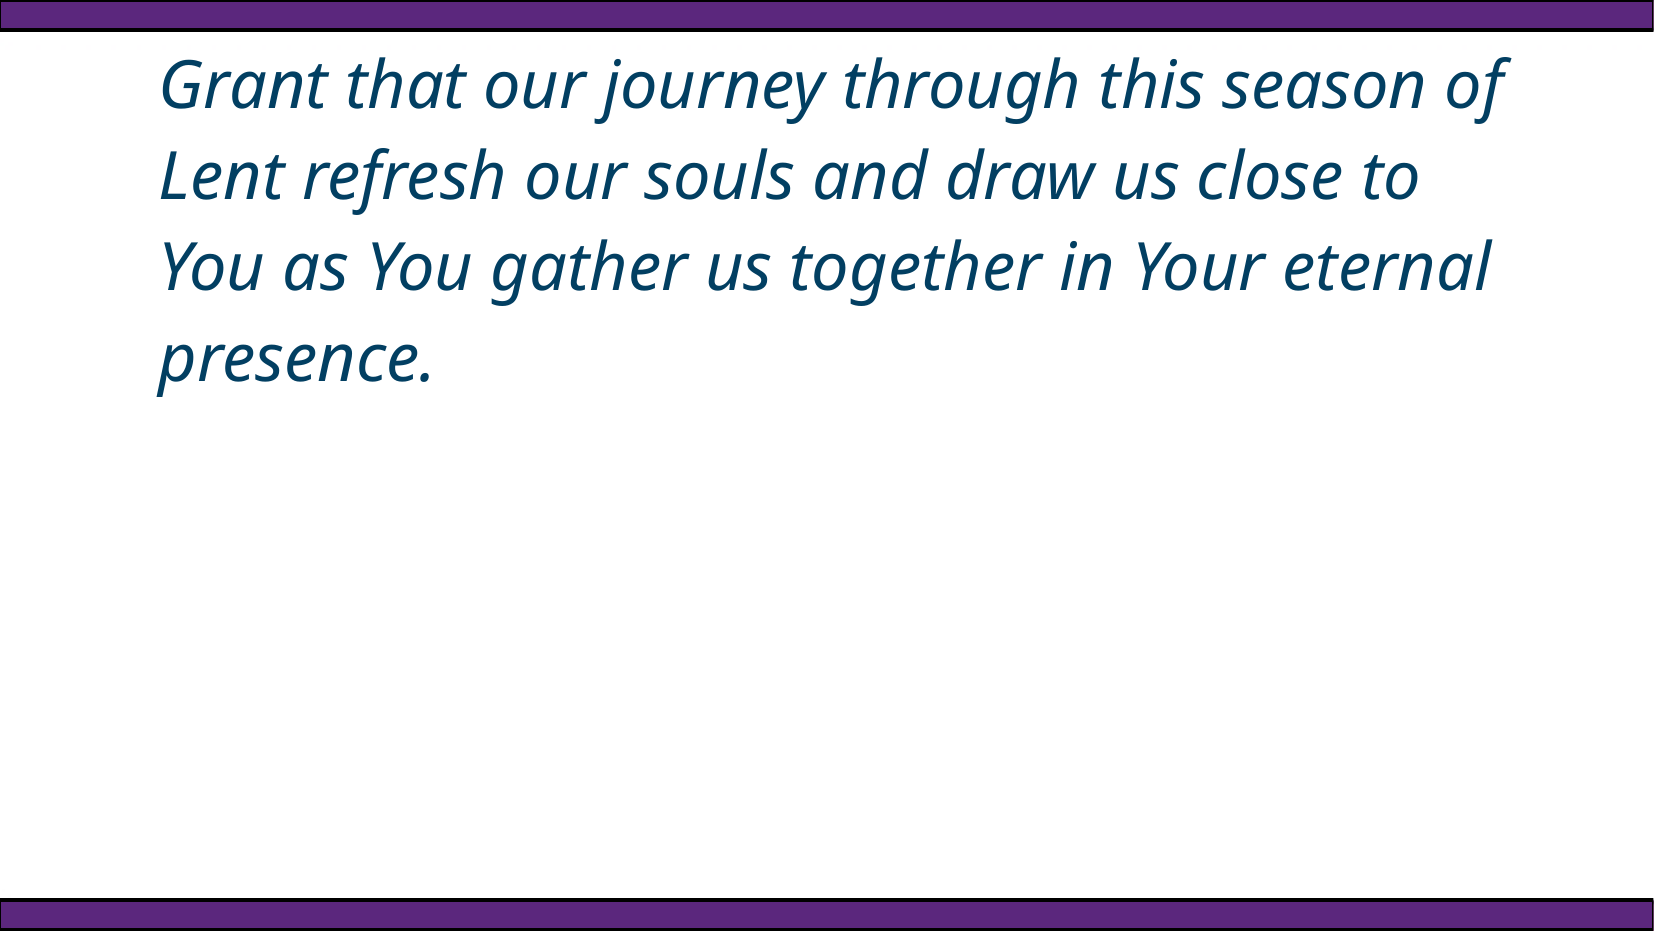

Grant that our journey through this season of
 Lent refresh our souls and draw us close to
 You as You gather us together in Your eternal
 presence.